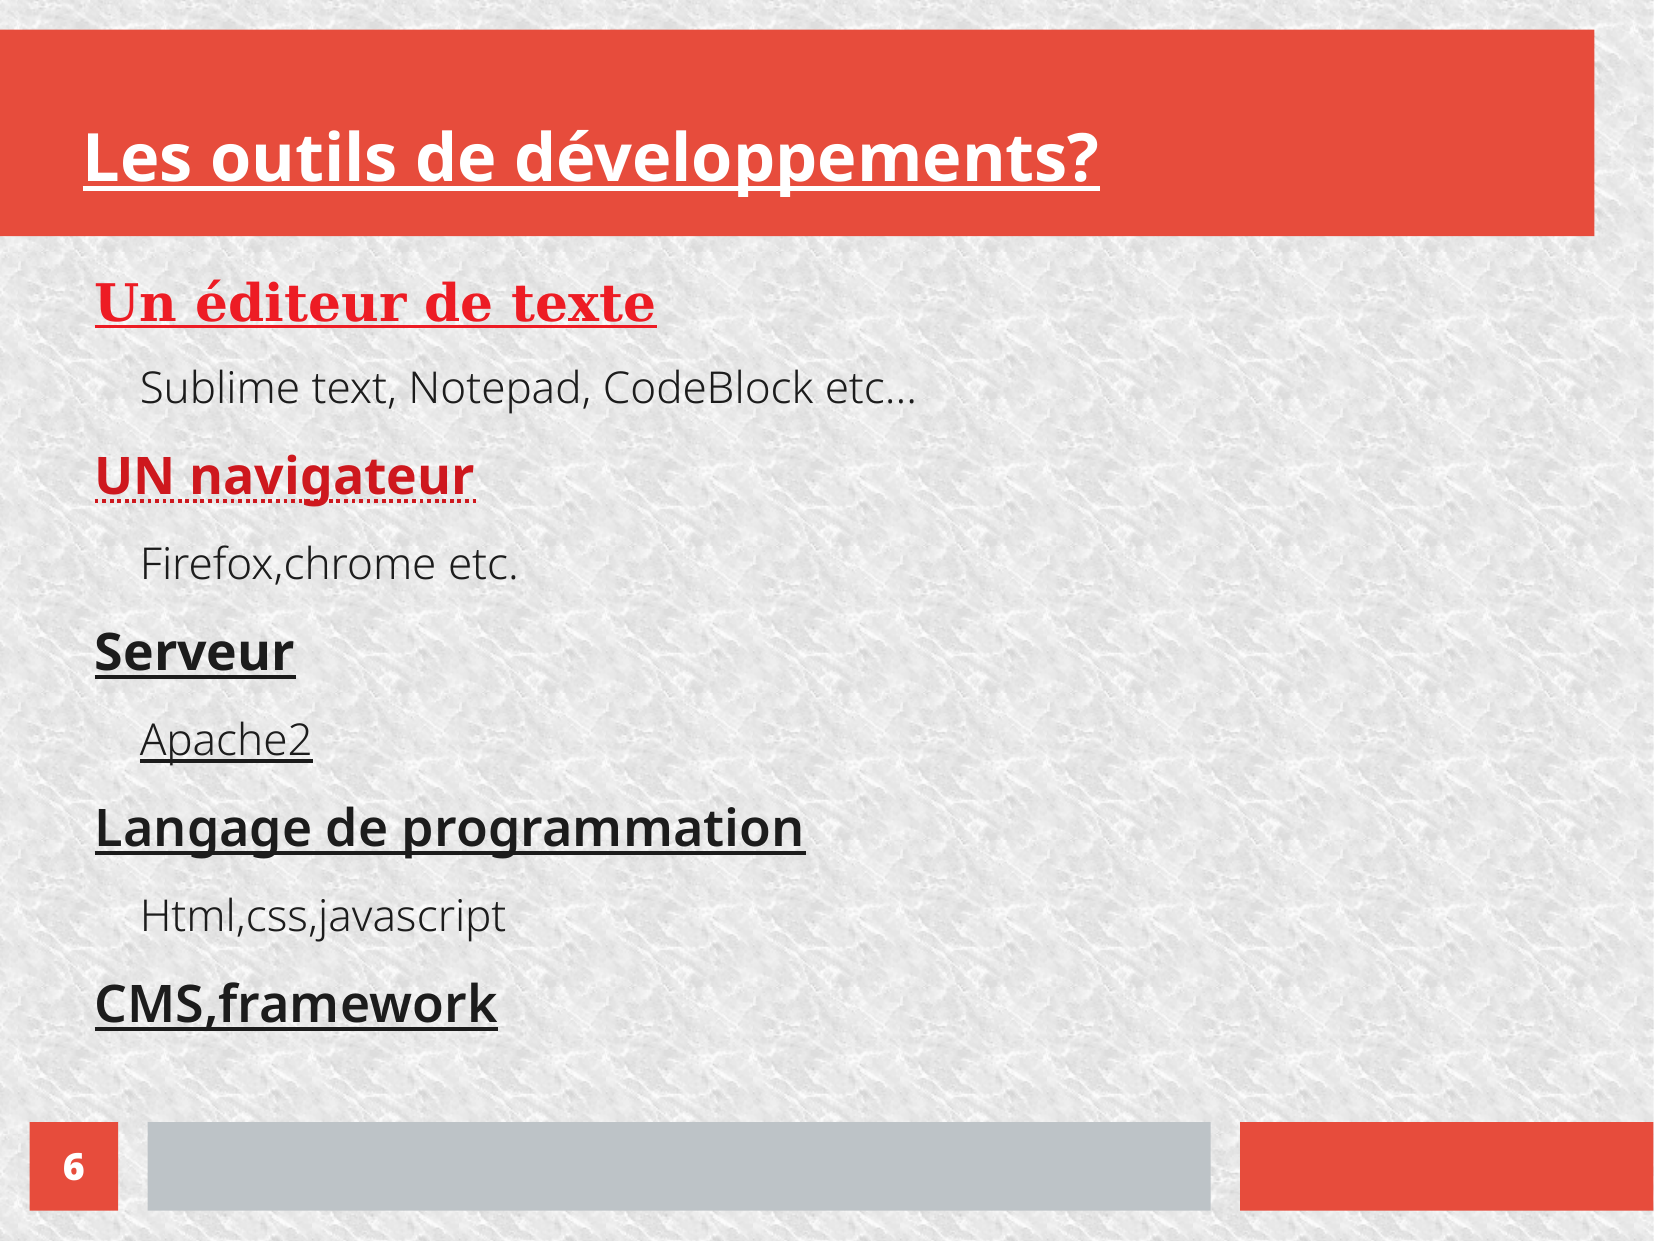

# Les outils de développements?
Un éditeur de texte
Sublime text, Notepad, CodeBlock etc...
UN navigateur
Firefox,chrome etc.
Serveur
Apache2
Langage de programmation
Html,css,javascript
CMS,framework
6